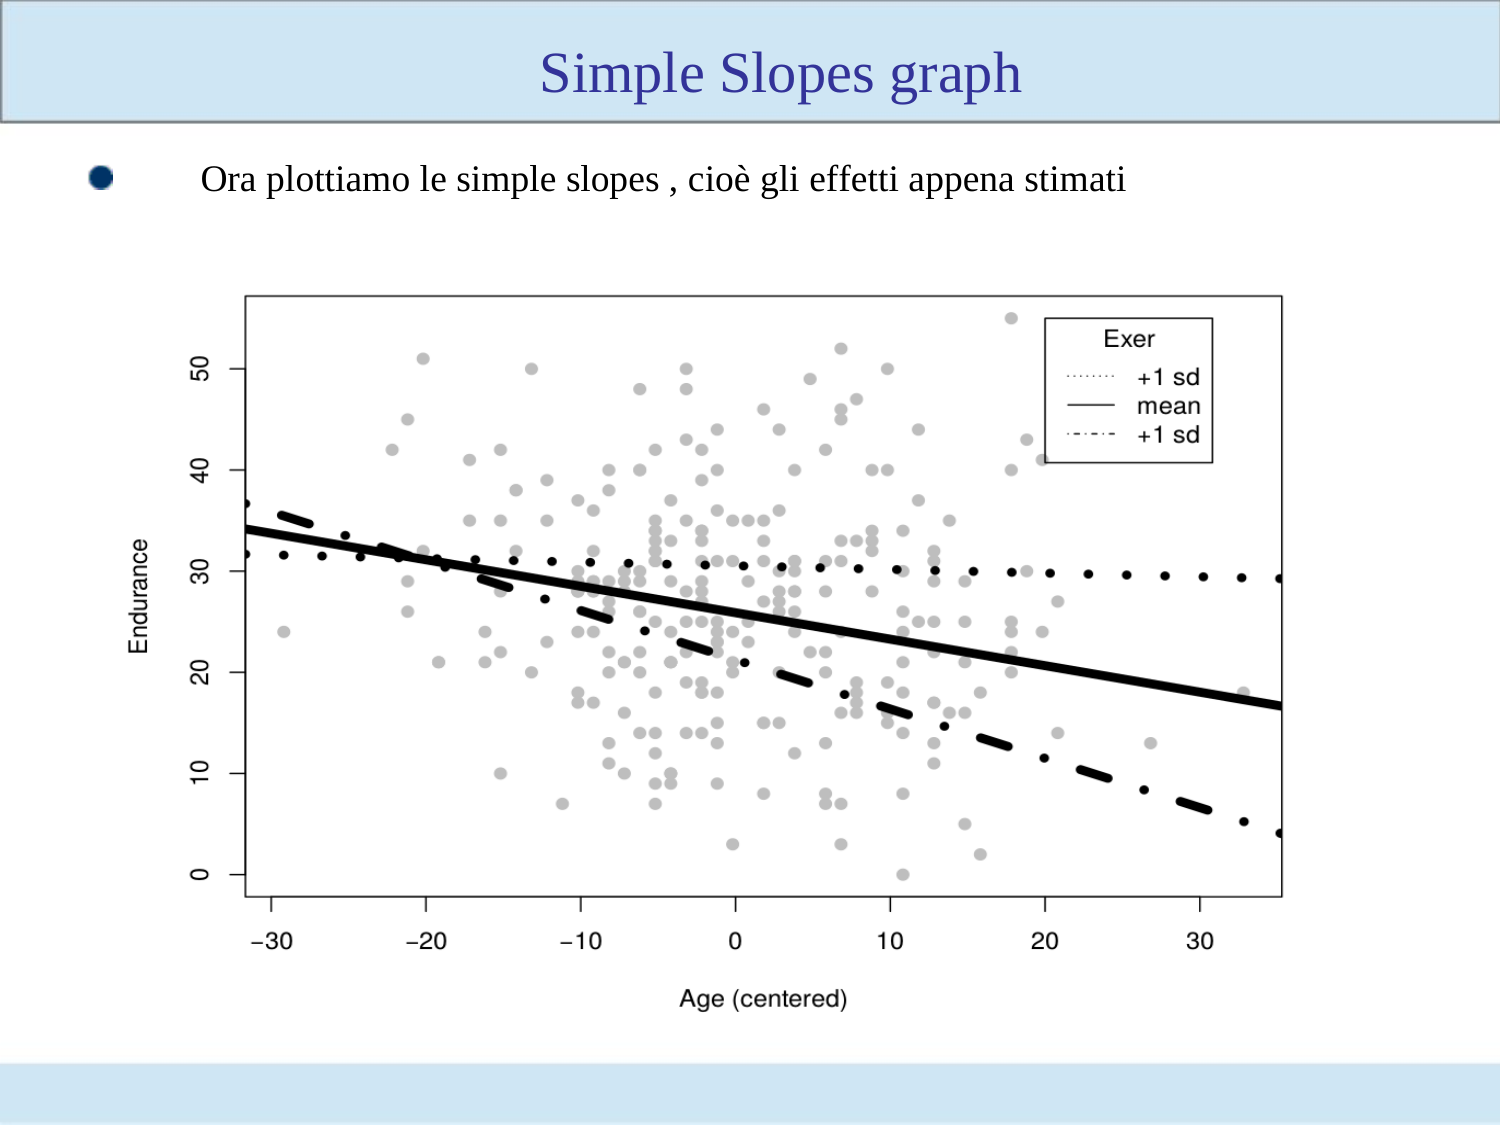

# Simple Slopes graph
Ora plottiamo le simple slopes , cioè gli effetti appena stimati